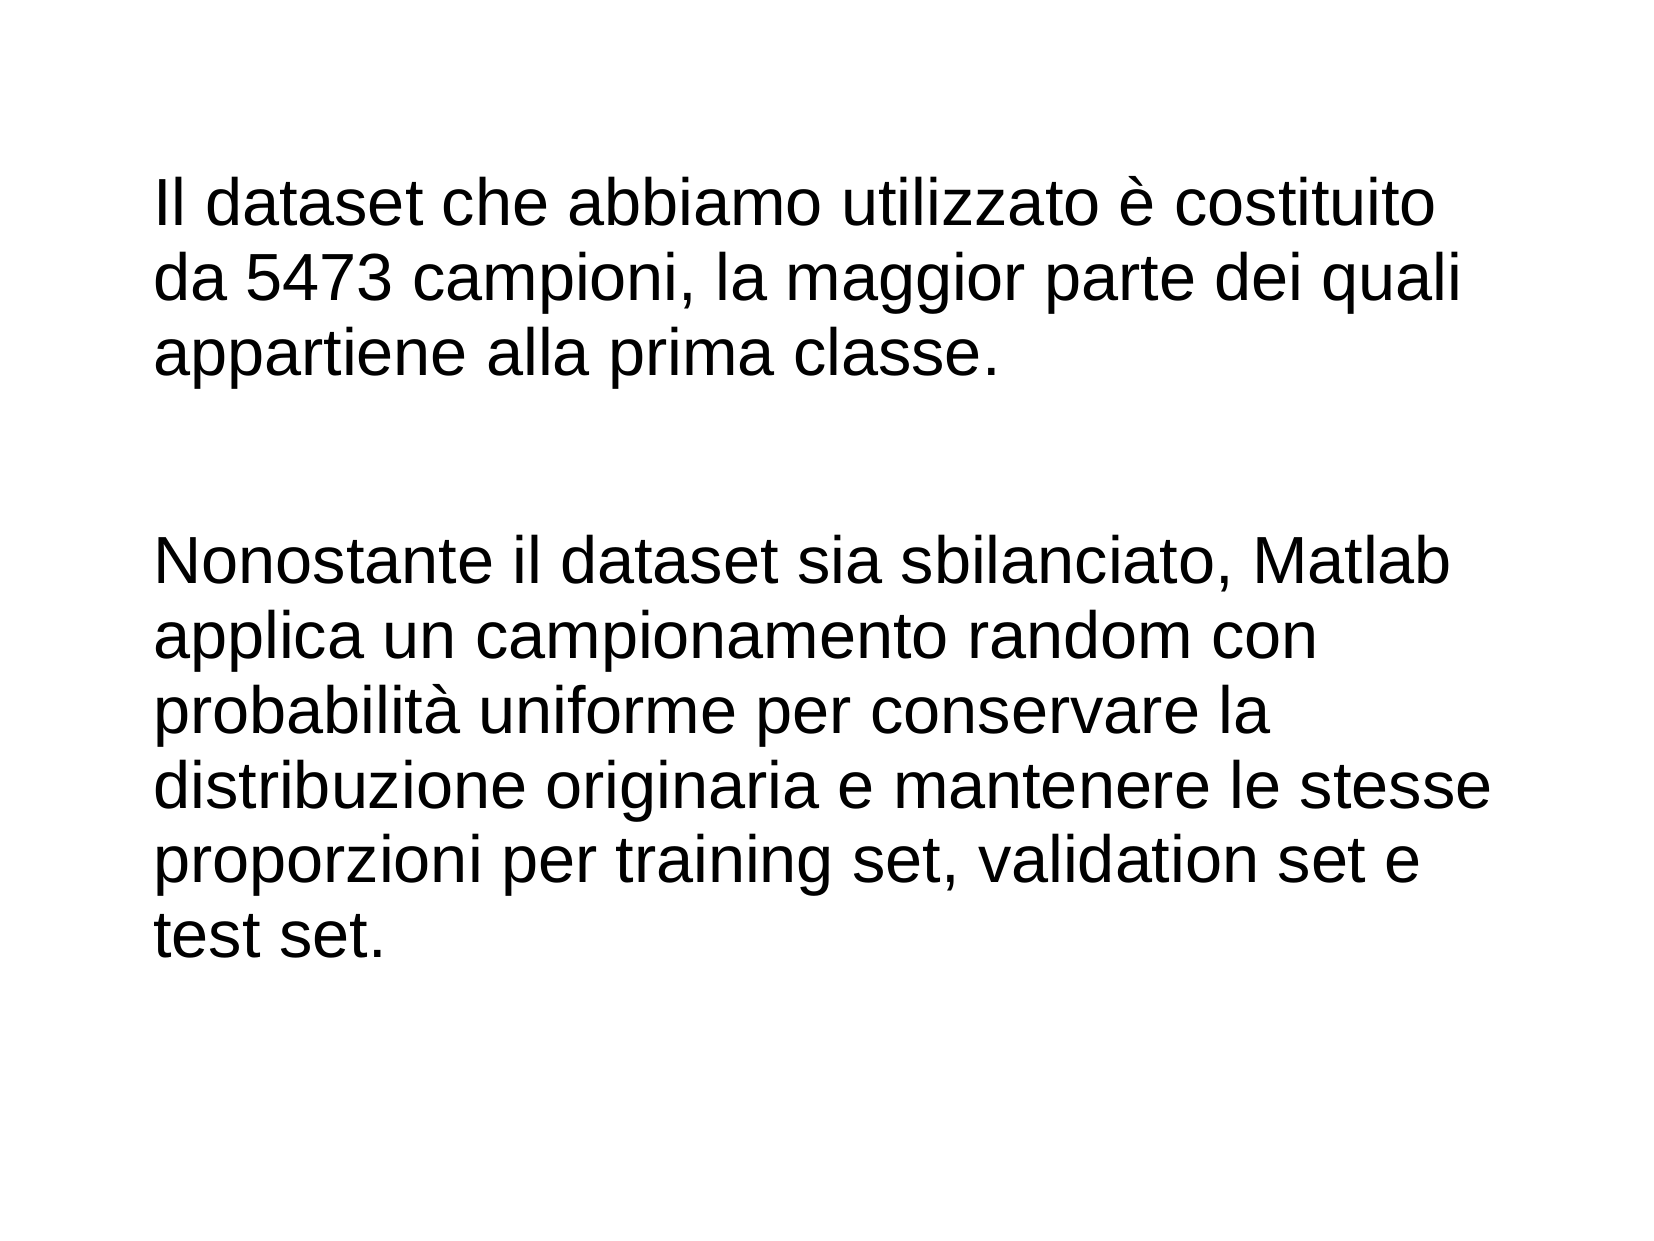

# Il dataset che abbiamo utilizzato è costituito da 5473 campioni, la maggior parte dei quali appartiene alla prima classe.
Nonostante il dataset sia sbilanciato, Matlab applica un campionamento random con probabilità uniforme per conservare la distribuzione originaria e mantenere le stesse proporzioni per training set, validation set e test set.